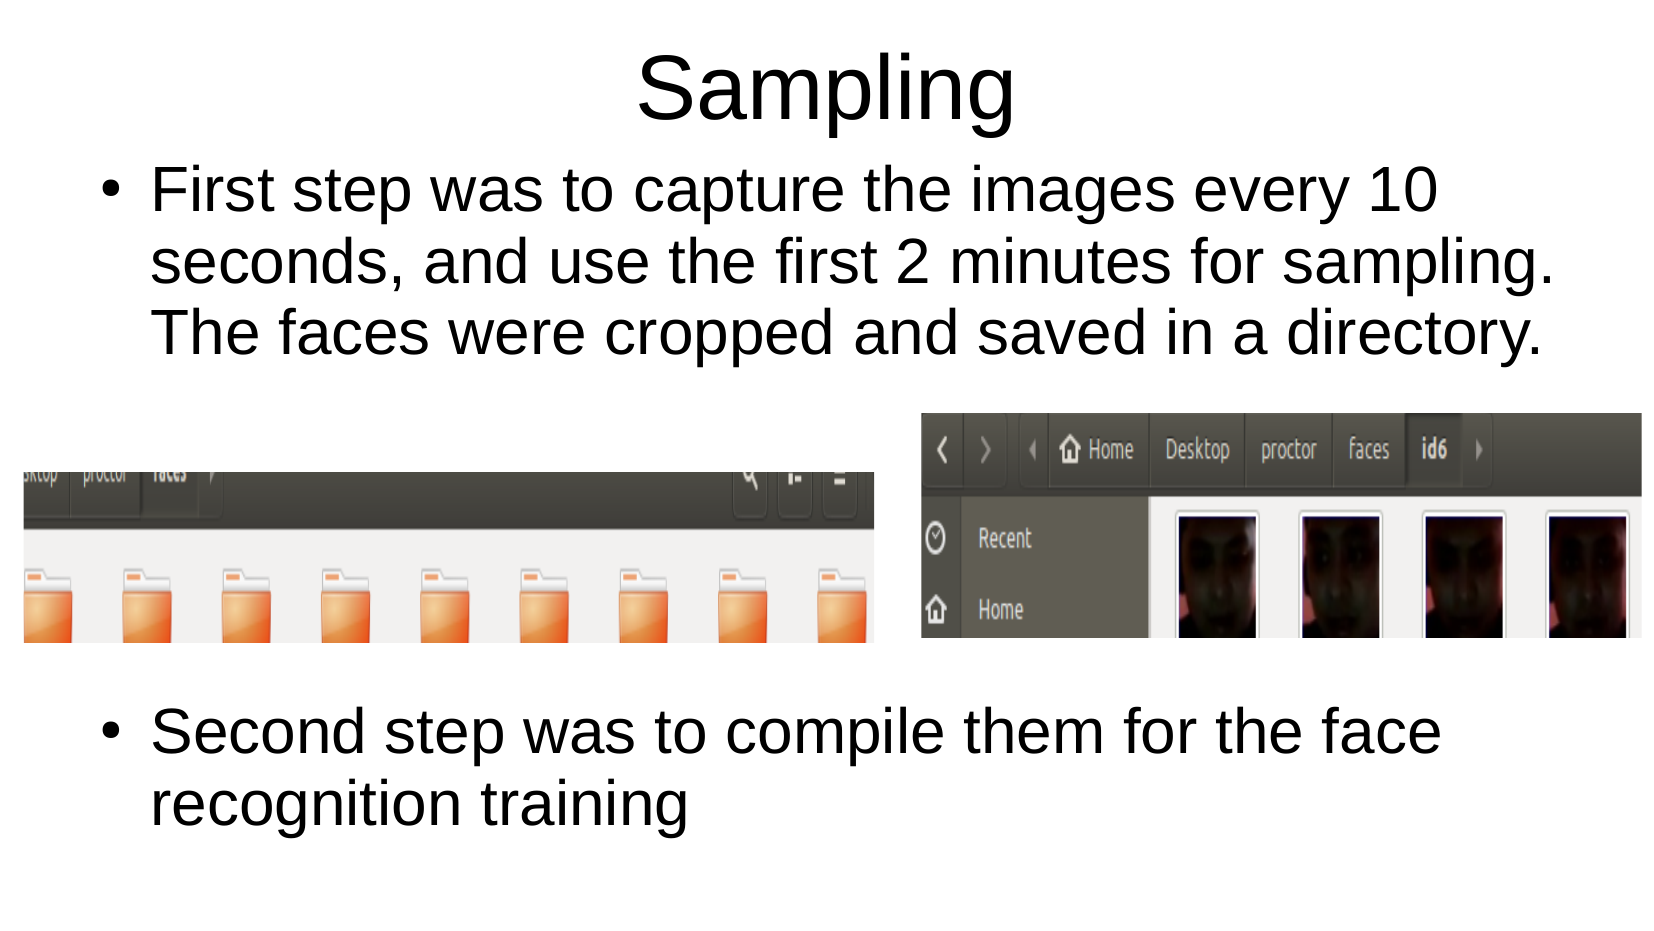

# Sampling
First step was to capture the images every 10 seconds, and use the first 2 minutes for sampling. The faces were cropped and saved in a directory.
Second step was to compile them for the face recognition training